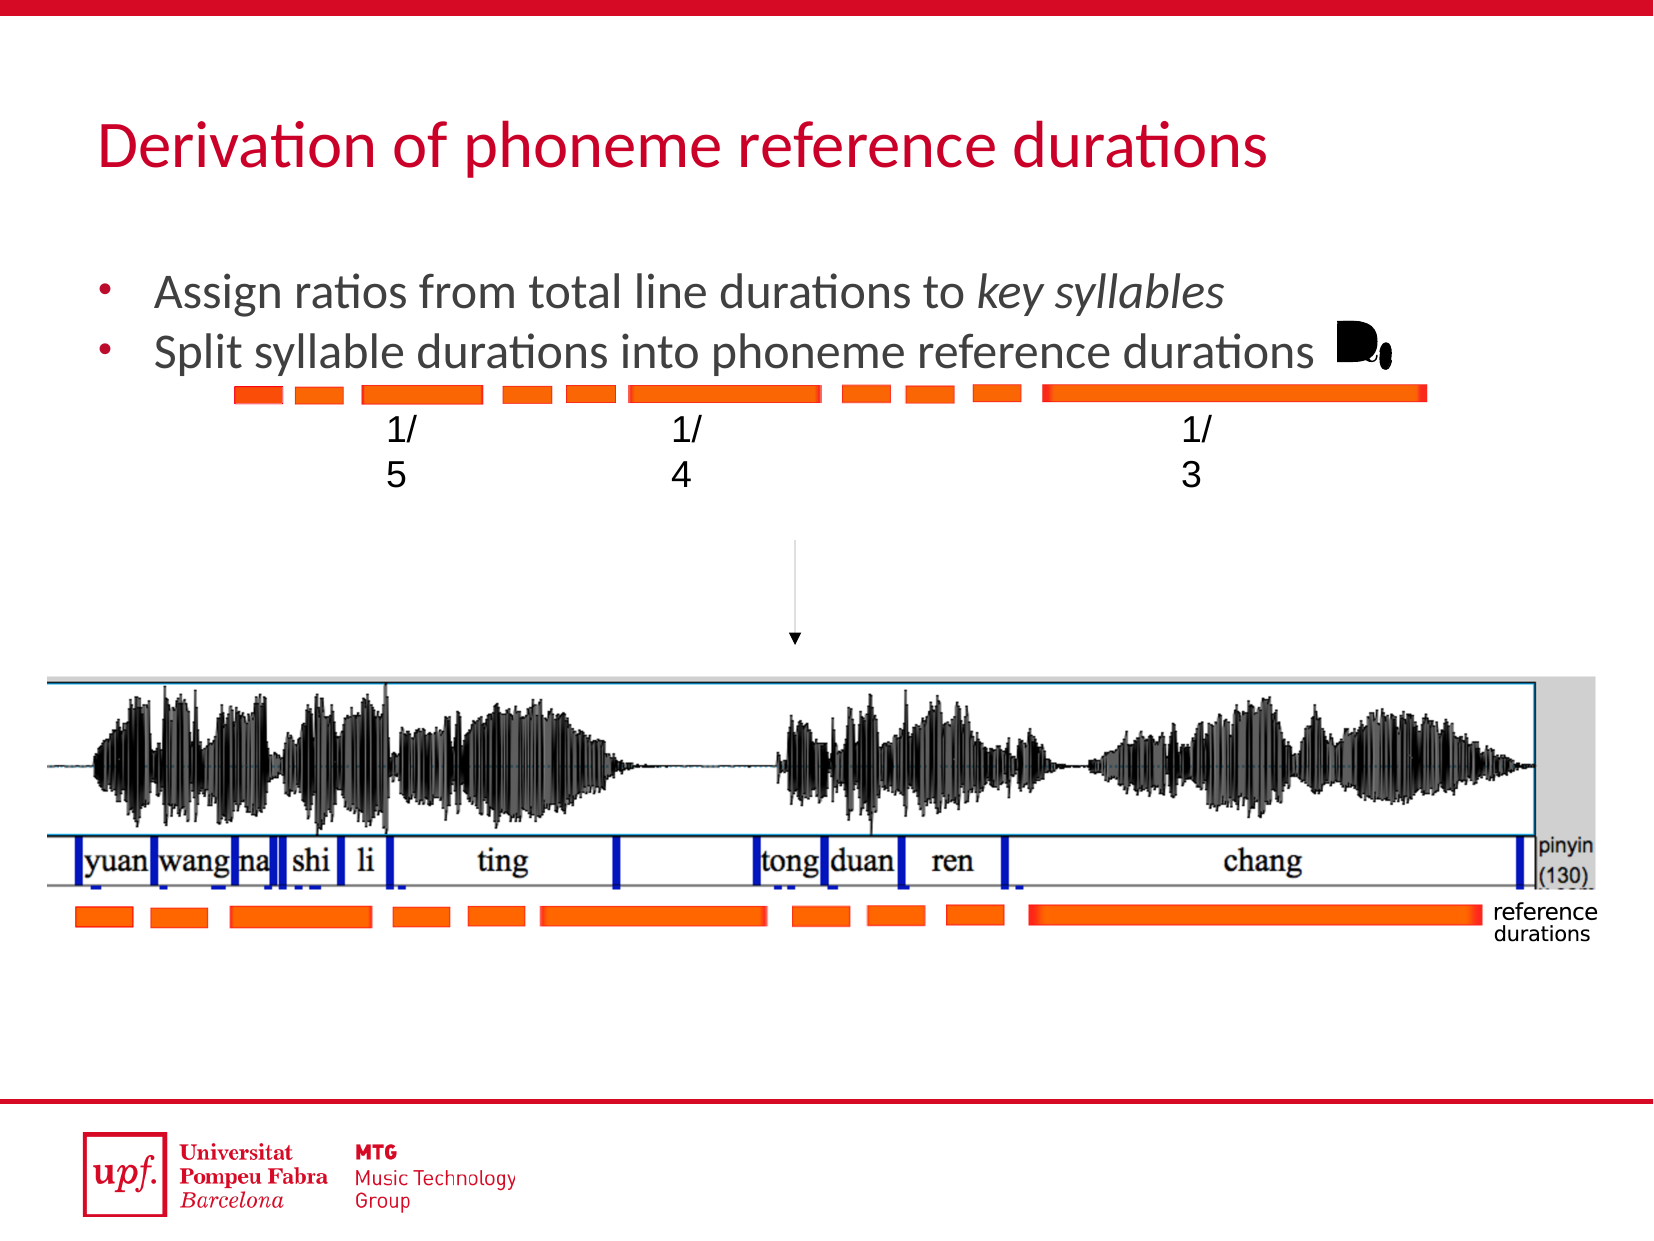

Derivation of phoneme reference durations
Assign ratios from total line durations to key syllables
Split syllable durations into phoneme reference durations
1/5
1/4
1/3